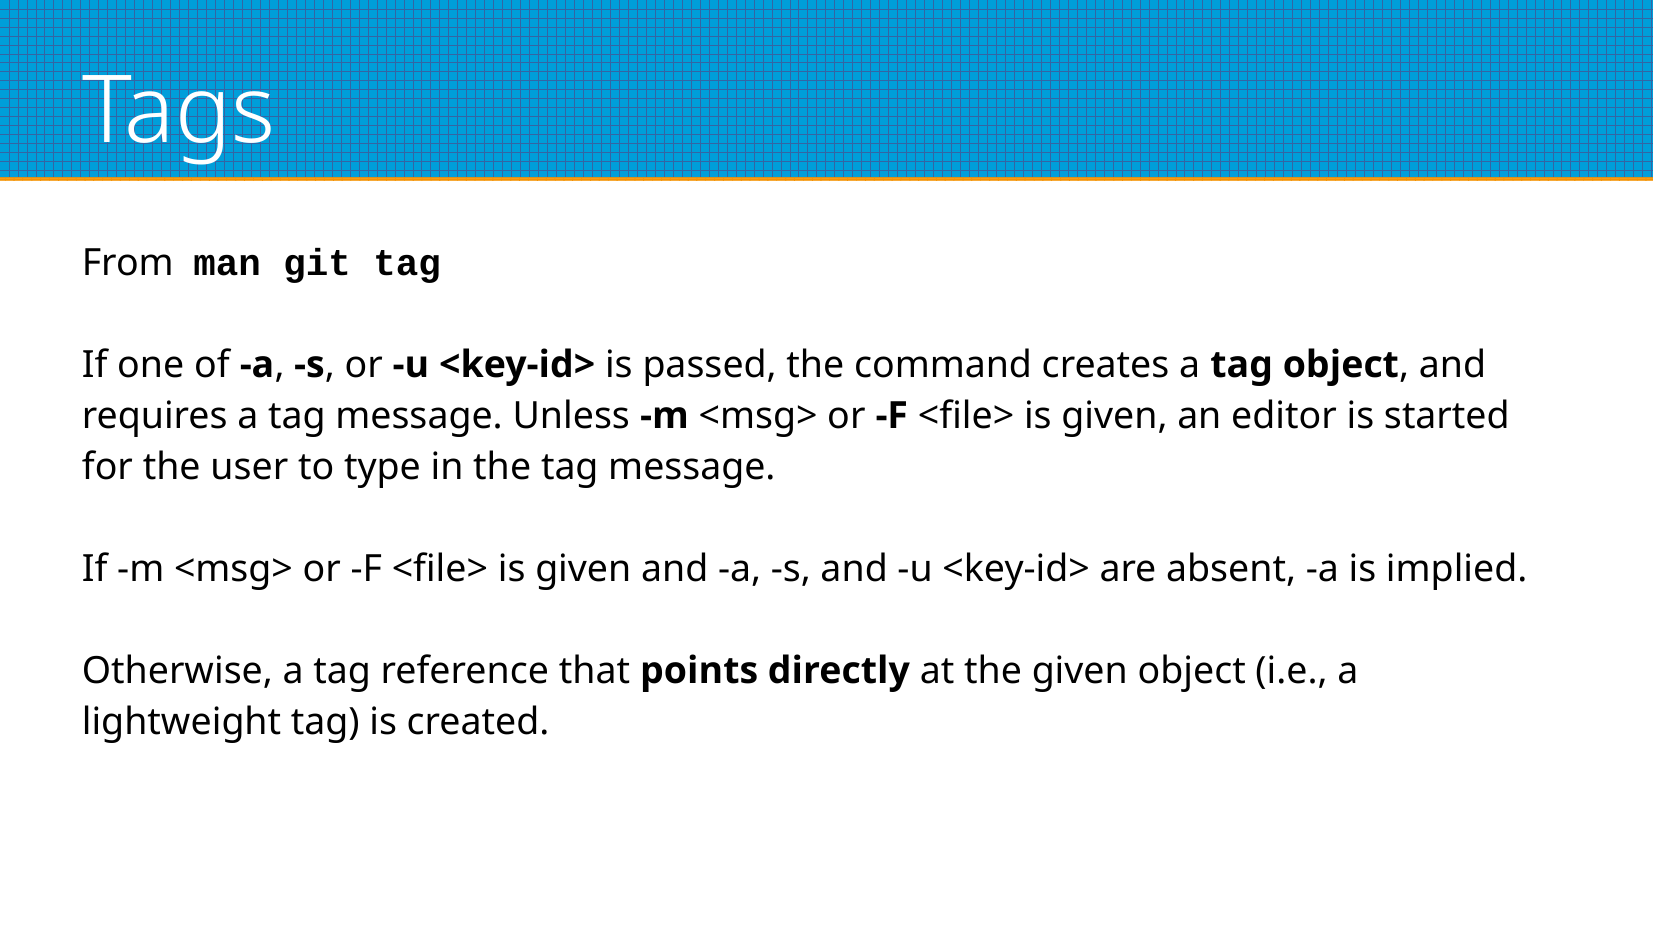

# Tags
From man git tag
If one of -a, -s, or -u <key-id> is passed, the command creates a tag object, and requires a tag message. Unless -m <msg> or -F <file> is given, an editor is started for the user to type in the tag message.
If -m <msg> or -F <file> is given and -a, -s, and -u <key-id> are absent, -a is implied.
Otherwise, a tag reference that points directly at the given object (i.e., a lightweight tag) is created.